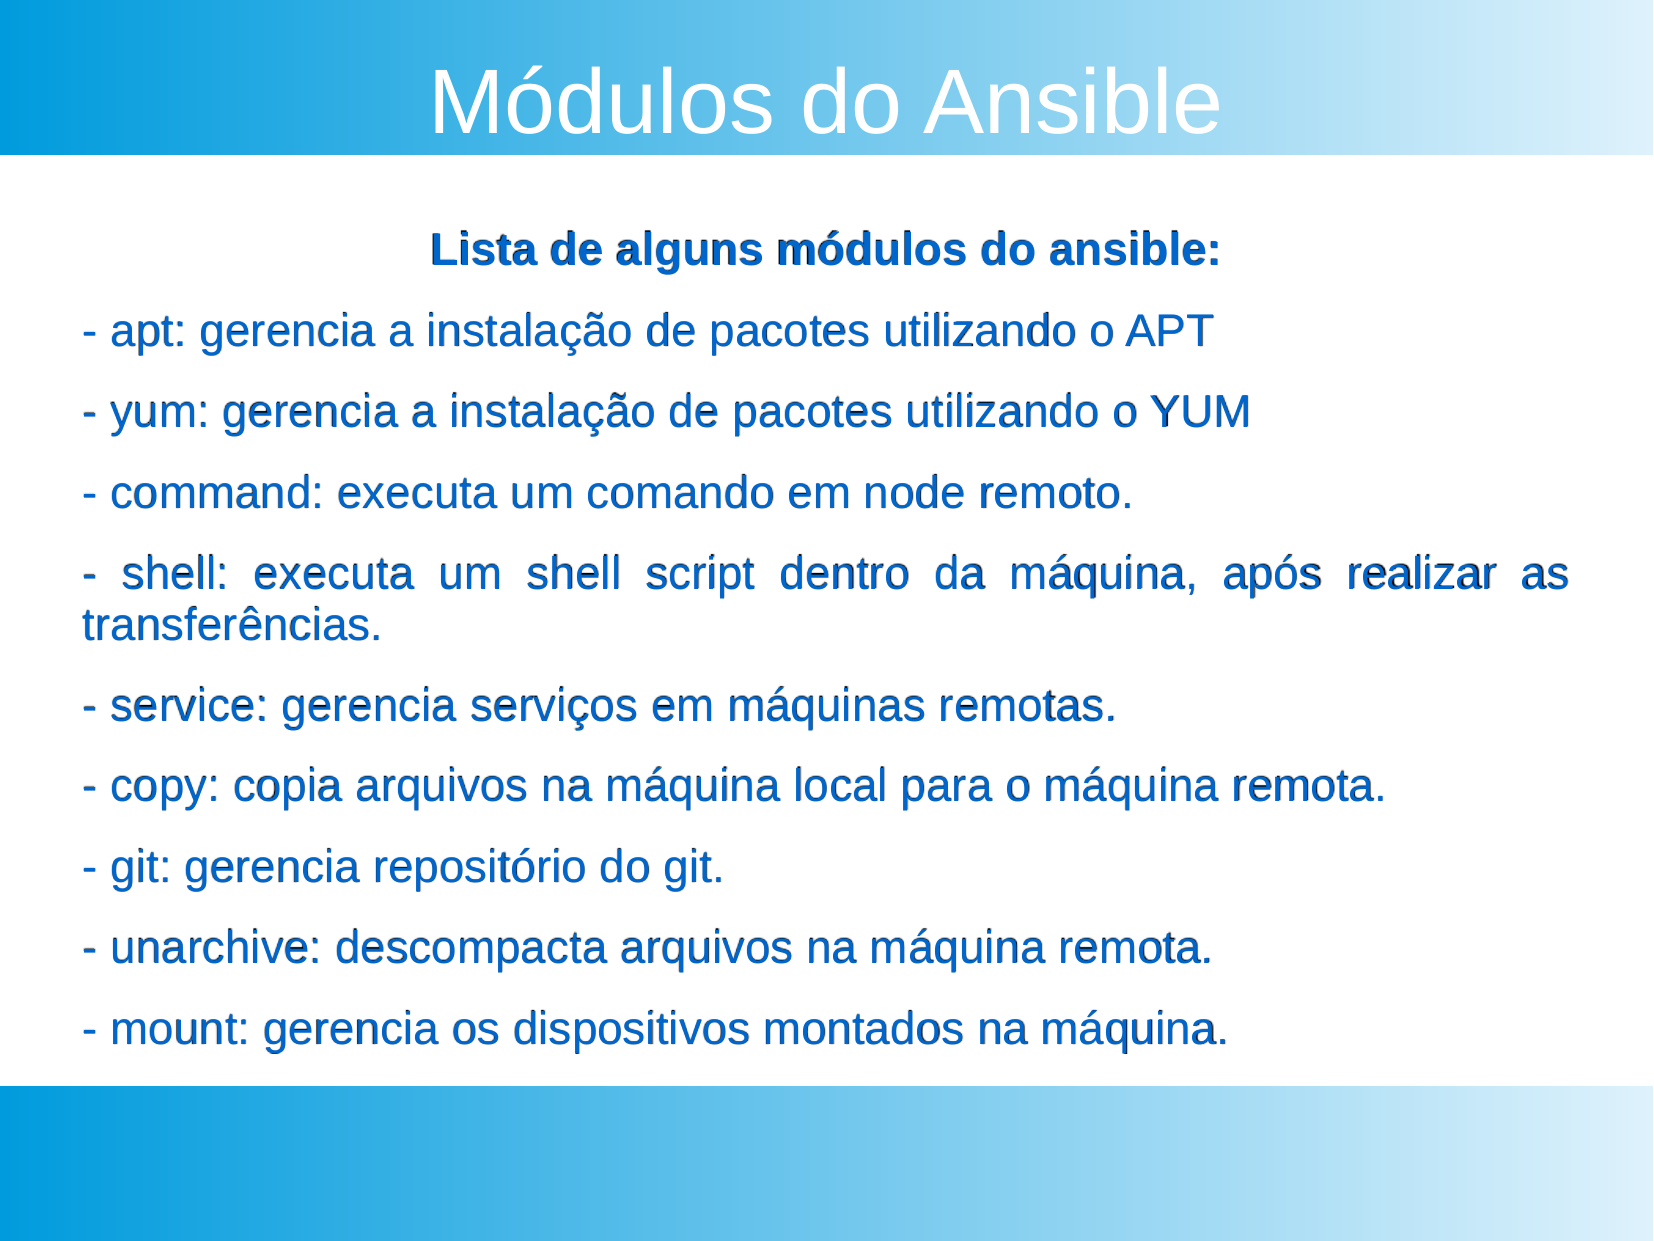

# Módulos do Ansible
Lista de alguns módulos do ansible:
- apt: gerencia a instalação de pacotes utilizando o APT
- yum: gerencia a instalação de pacotes utilizando o YUM
- command: executa um comando em node remoto.
- shell: executa um shell script dentro da máquina, após realizar as transferências.
- service: gerencia serviços em máquinas remotas.
- copy: copia arquivos na máquina local para o máquina remota.
- git: gerencia repositório do git.
- unarchive: descompacta arquivos na máquina remota.
- mount: gerencia os dispositivos montados na máquina.